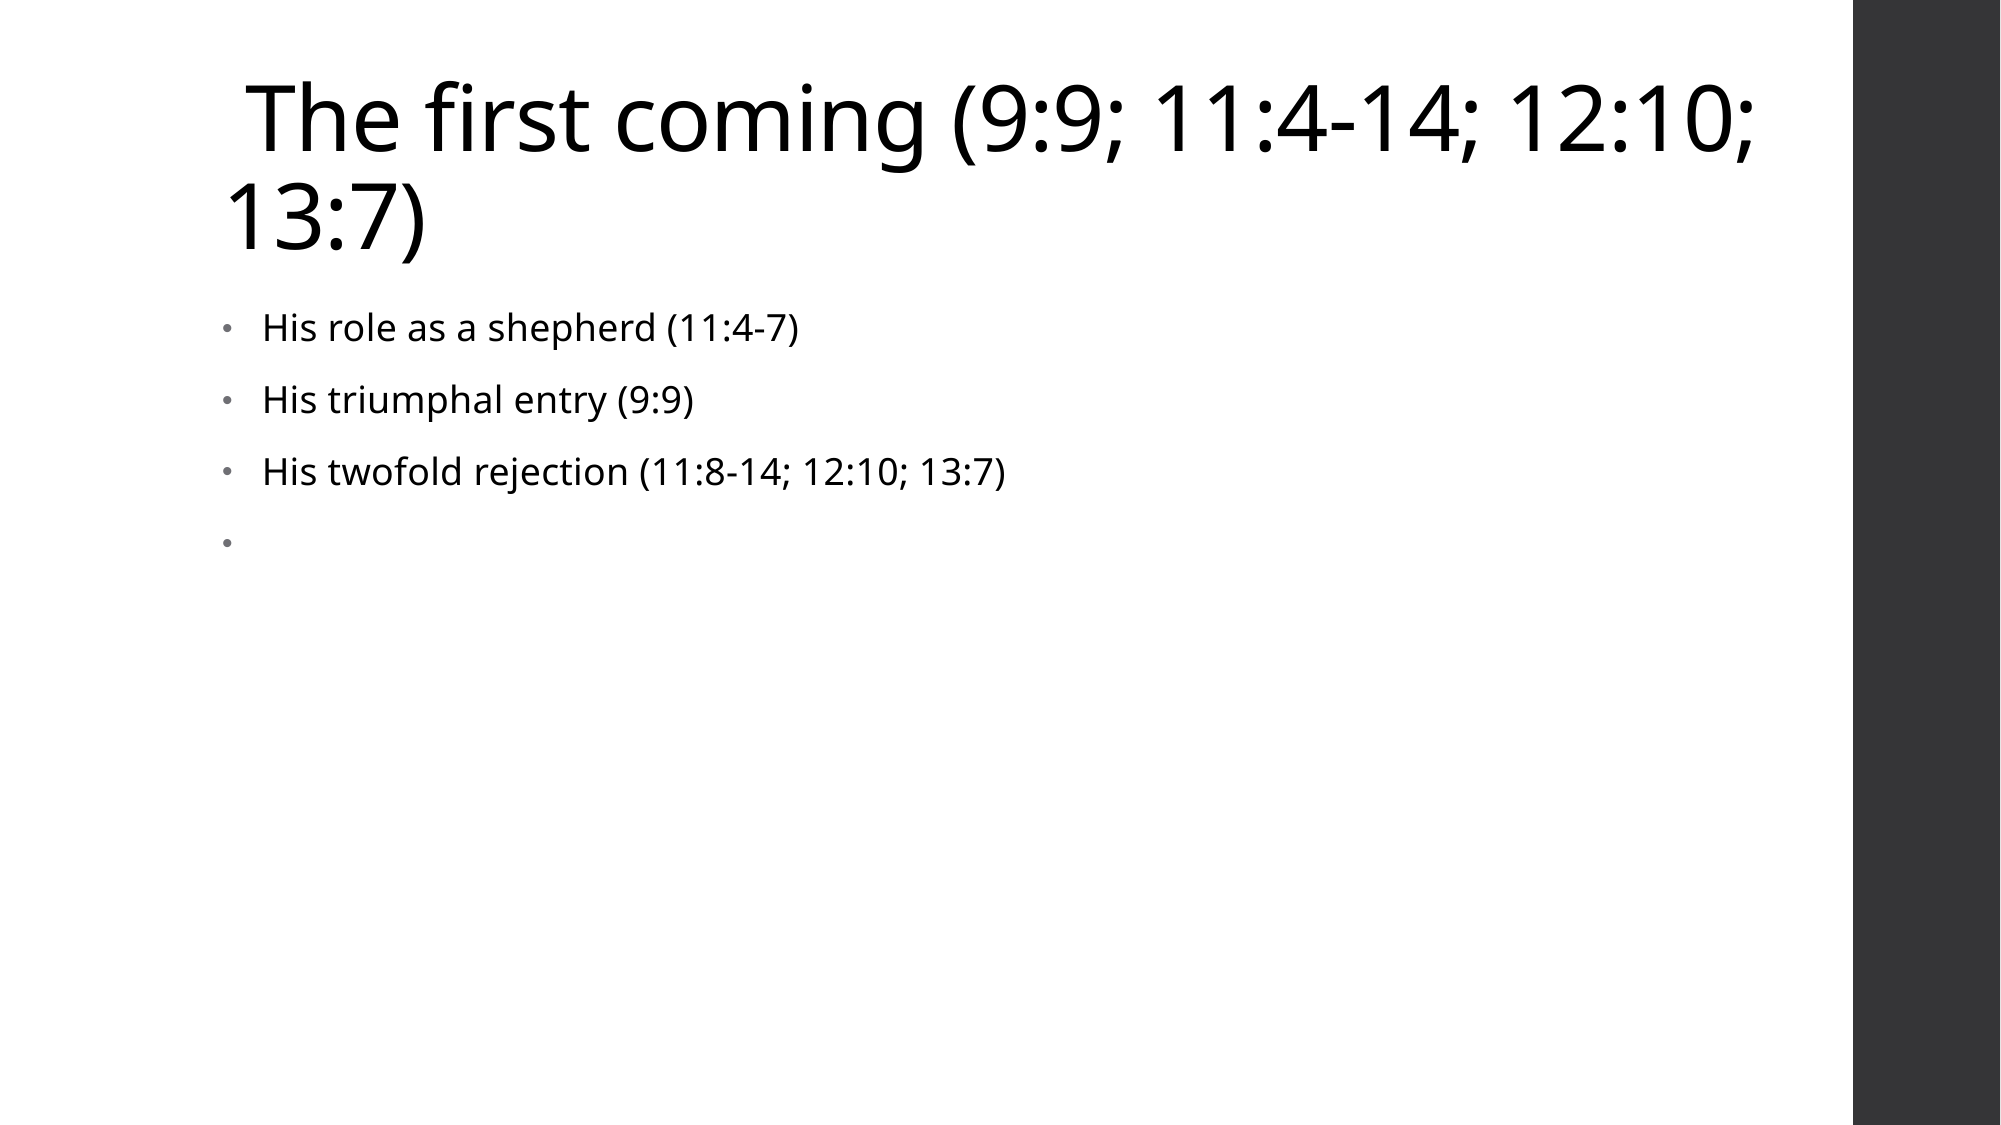

# The first coming (9:9; 11:4-14; 12:10; 13:7)
 His role as a shepherd (11:4-7)
 His triumphal entry (9:9)
 His twofold rejection (11:8-14; 12:10; 13:7)